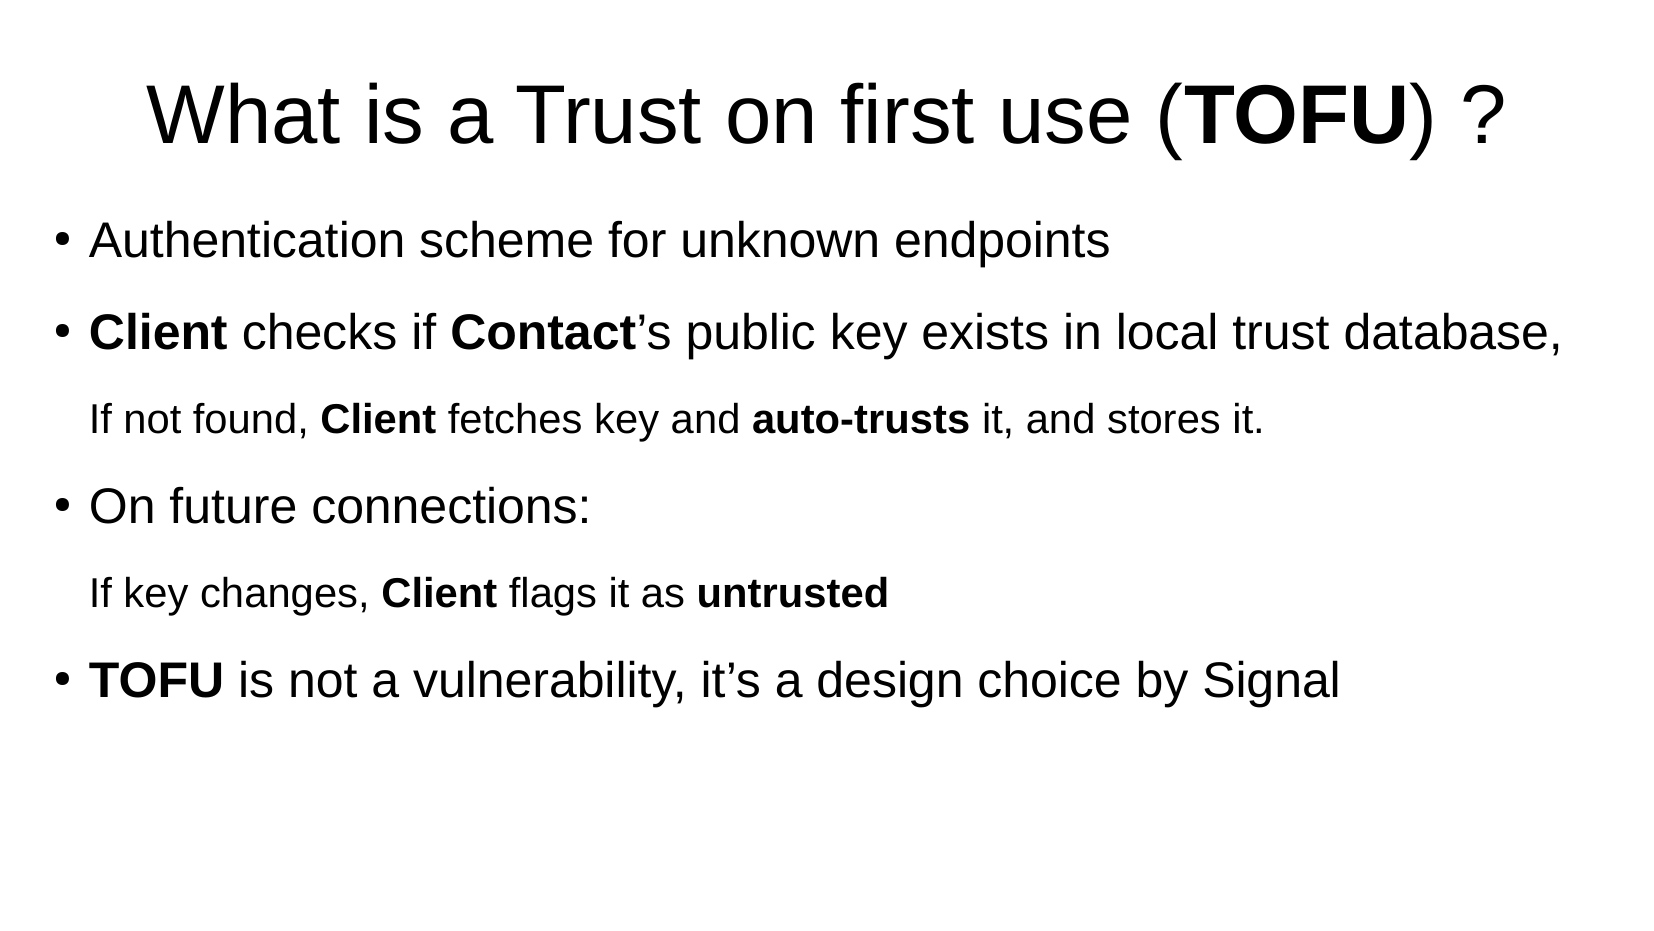

# What is a Trust on first use (TOFU) ?
Authentication scheme for unknown endpoints
Client checks if Contact’s public key exists in local trust database,
If not found, Client fetches key and auto-trusts it, and stores it.
On future connections:
If key changes, Client flags it as untrusted
TOFU is not a vulnerability, it’s a design choice by Signal